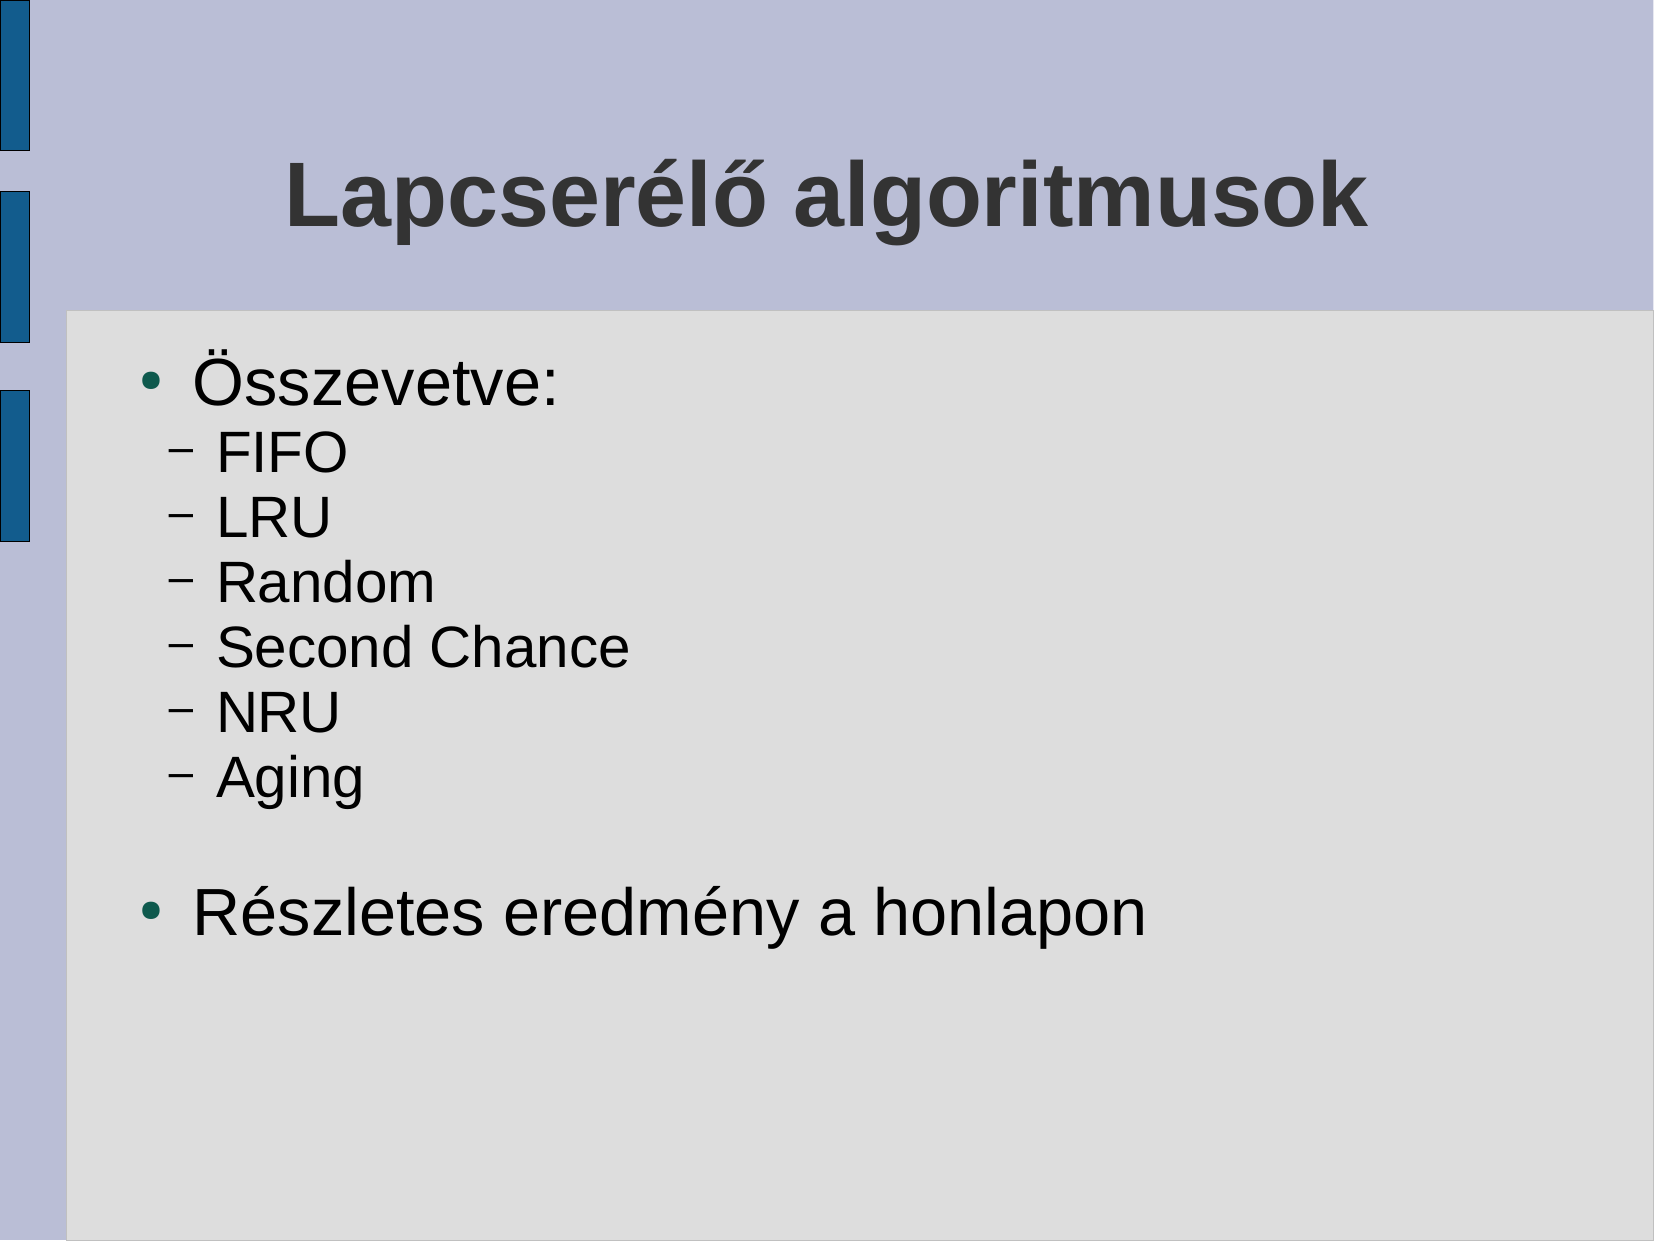

# Lapcserélő algoritmusok
Összevetve:
FIFO
LRU
Random
Second Chance
NRU
Aging
Részletes eredmény a honlapon